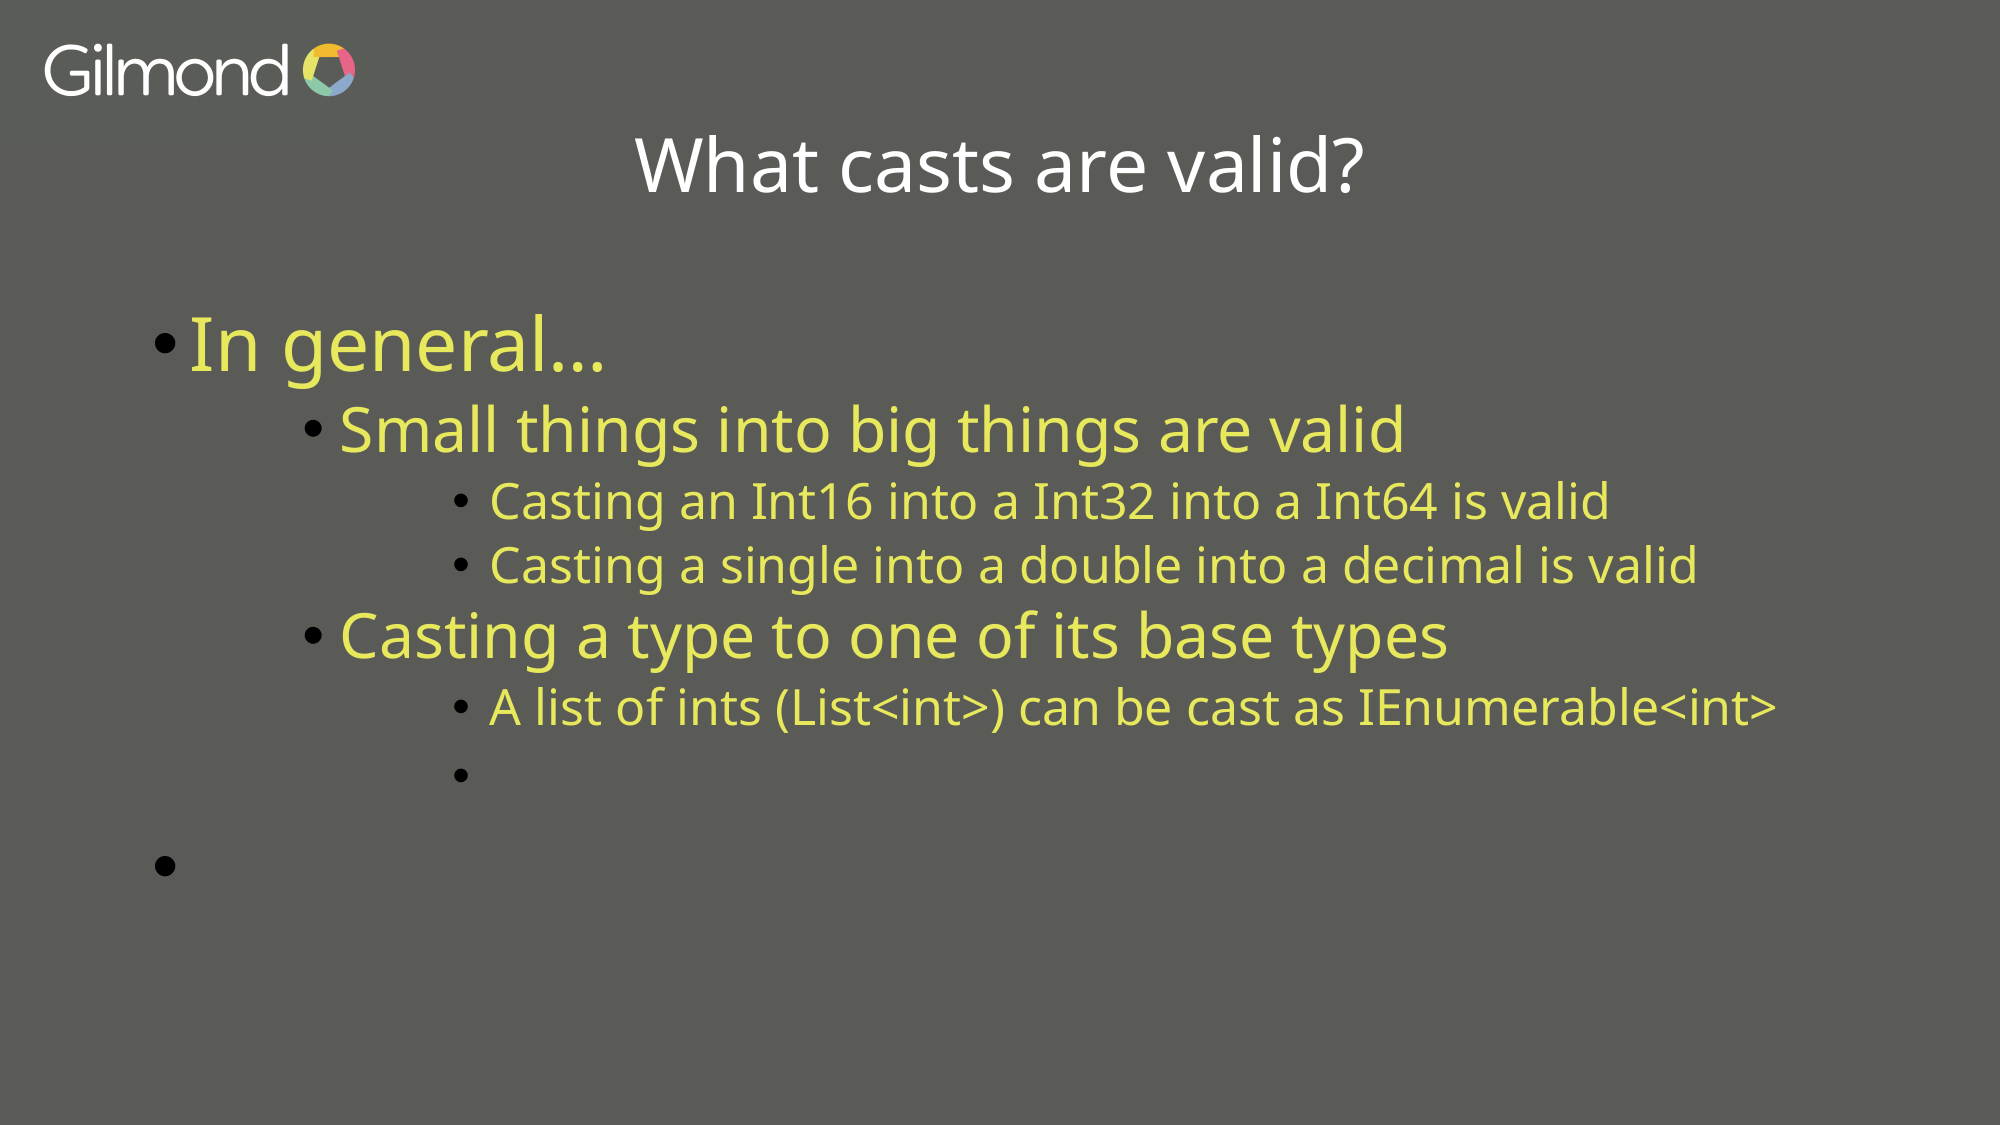

# What casts are valid?
In general…
Small things into big things are valid
Casting an Int16 into a Int32 into a Int64 is valid
Casting a single into a double into a decimal is valid
Casting a type to one of its base types
A list of ints (List<int>) can be cast as IEnumerable<int>